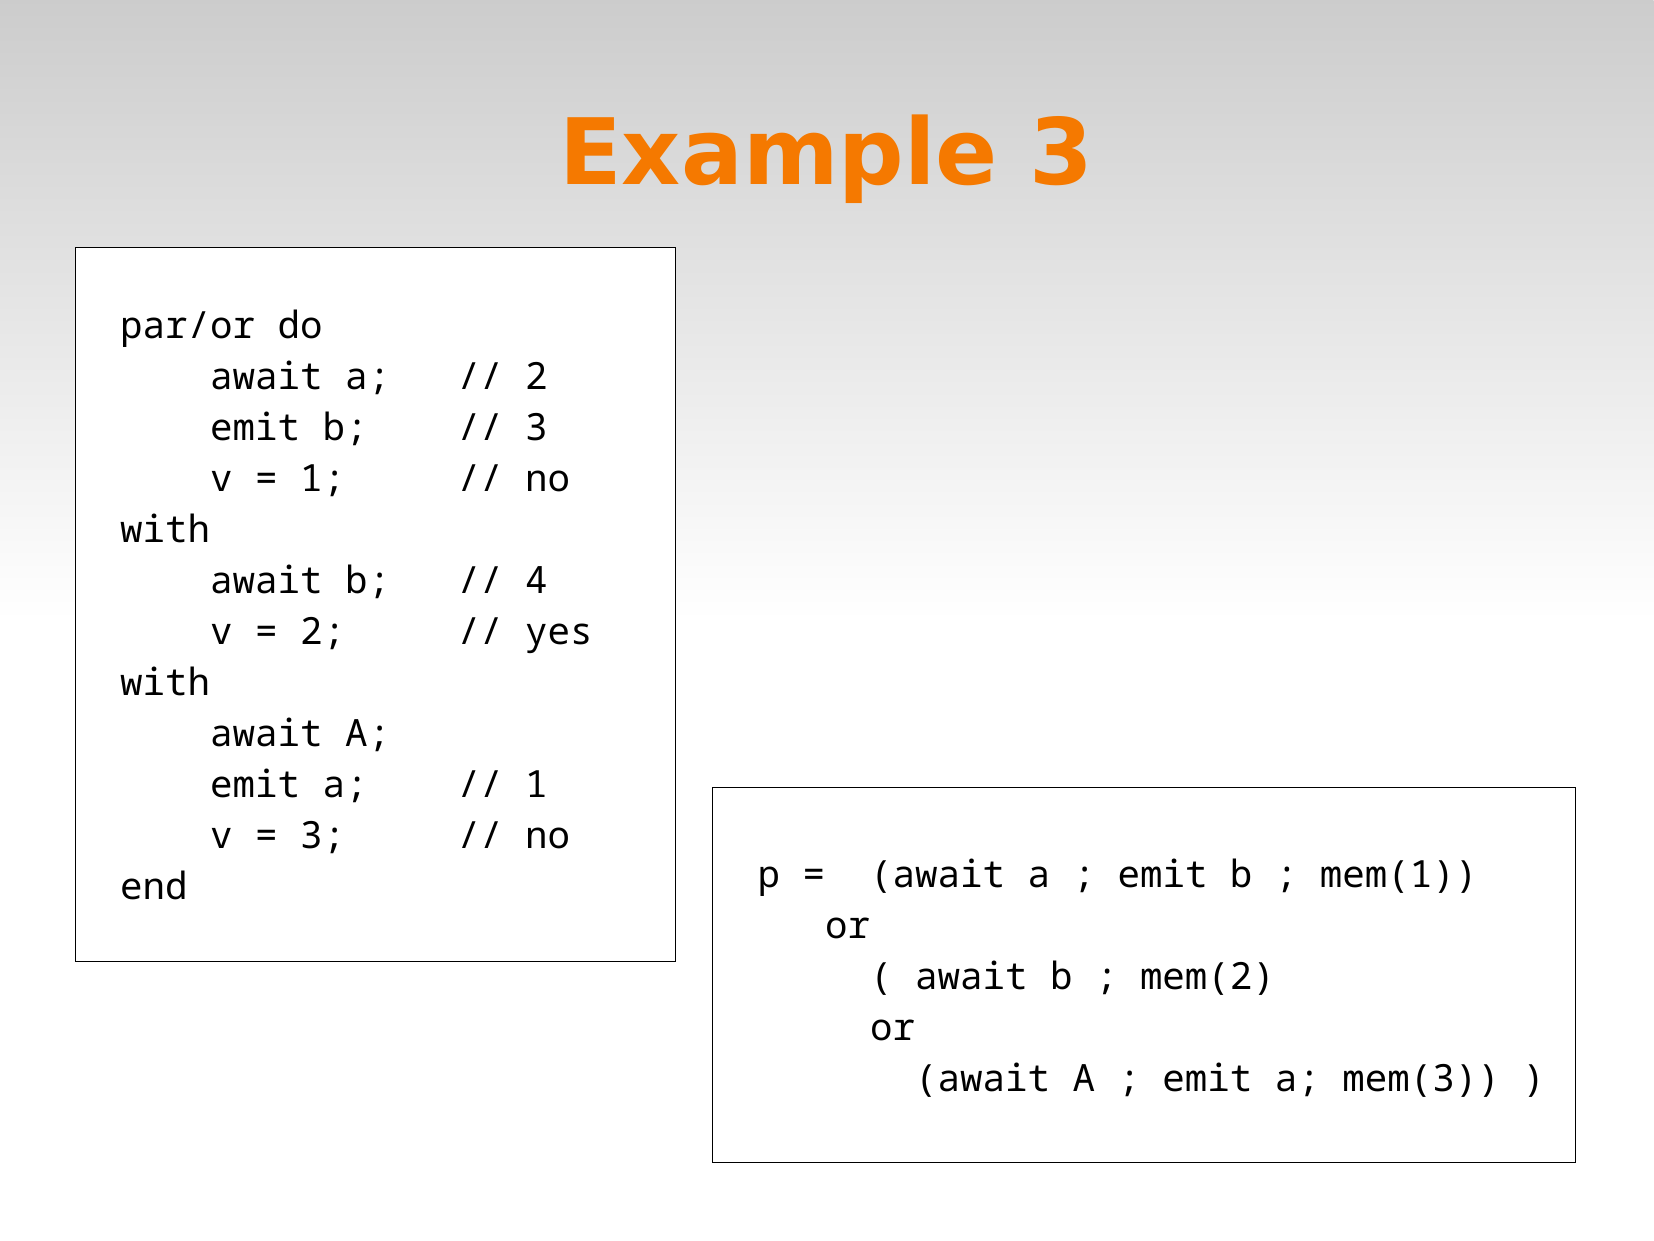

# Example 3
 par/or do
 await a; // 2
 emit b; // 3
 v = 1; // no
 with
 await b; // 4
 v = 2; // yes
 with
 await A;
 emit a; // 1
 v = 3; // no
 end
 p = (await a ; emit b ; mem(1))
 or
 ( await b ; mem(2)
 or
 (await A ; emit a; mem(3)) )